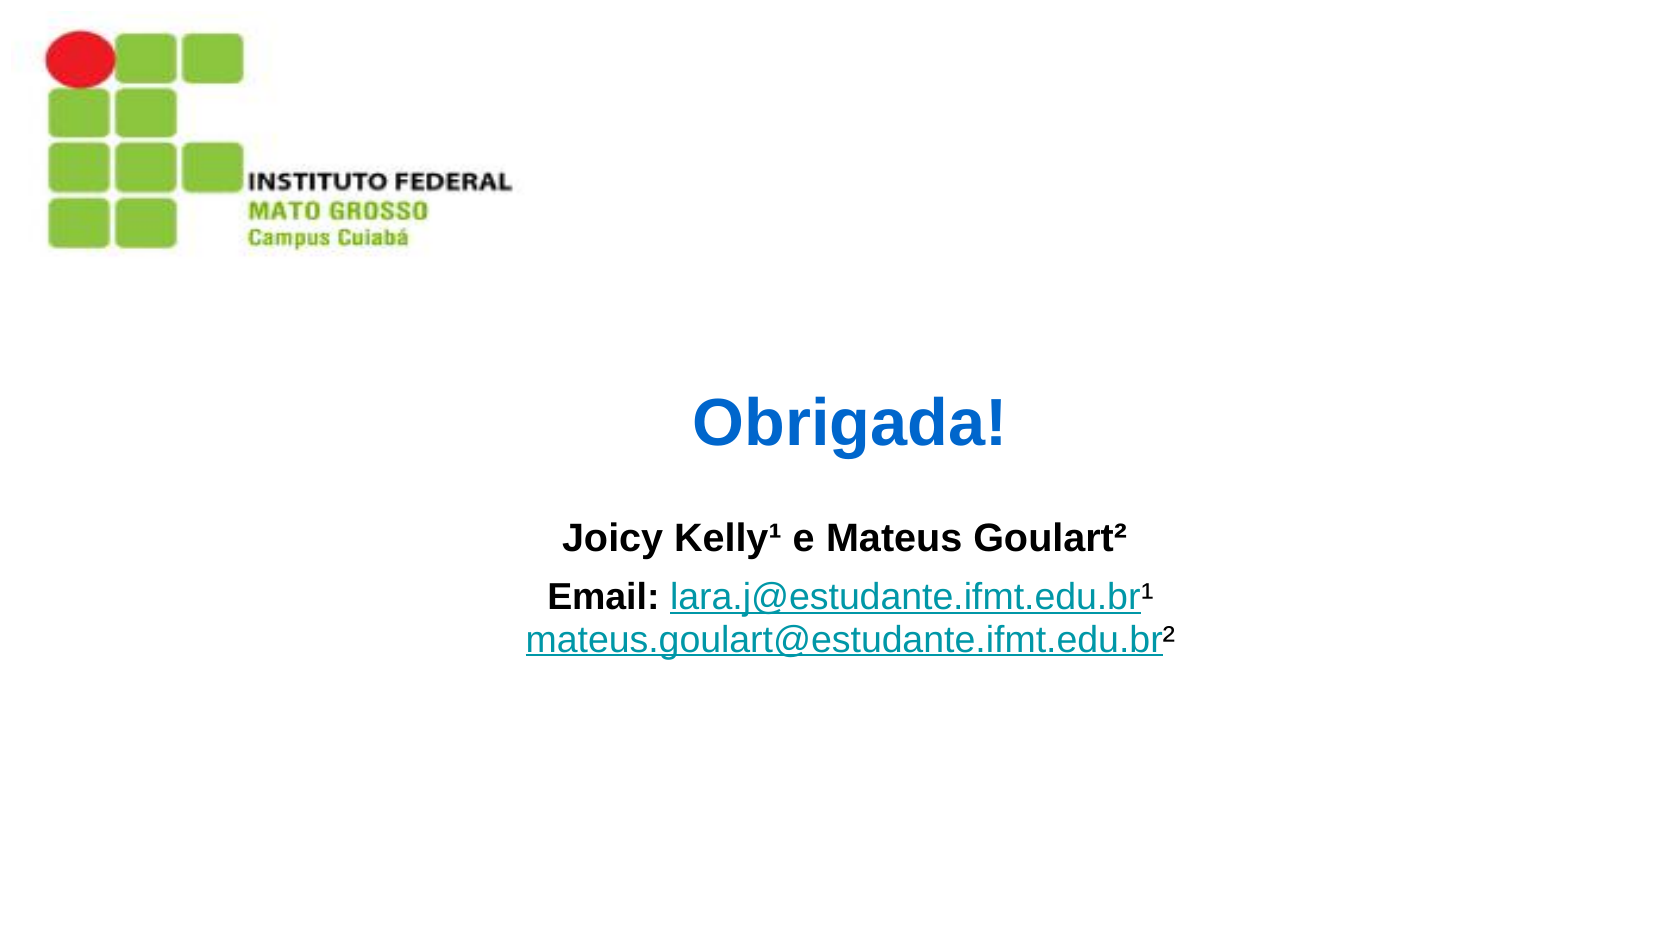

Obrigada!
Joicy Kelly¹ e Mateus Goulart²
Email: lara.j@estudante.ifmt.edu.br¹
mateus.goulart@estudante.ifmt.edu.br²